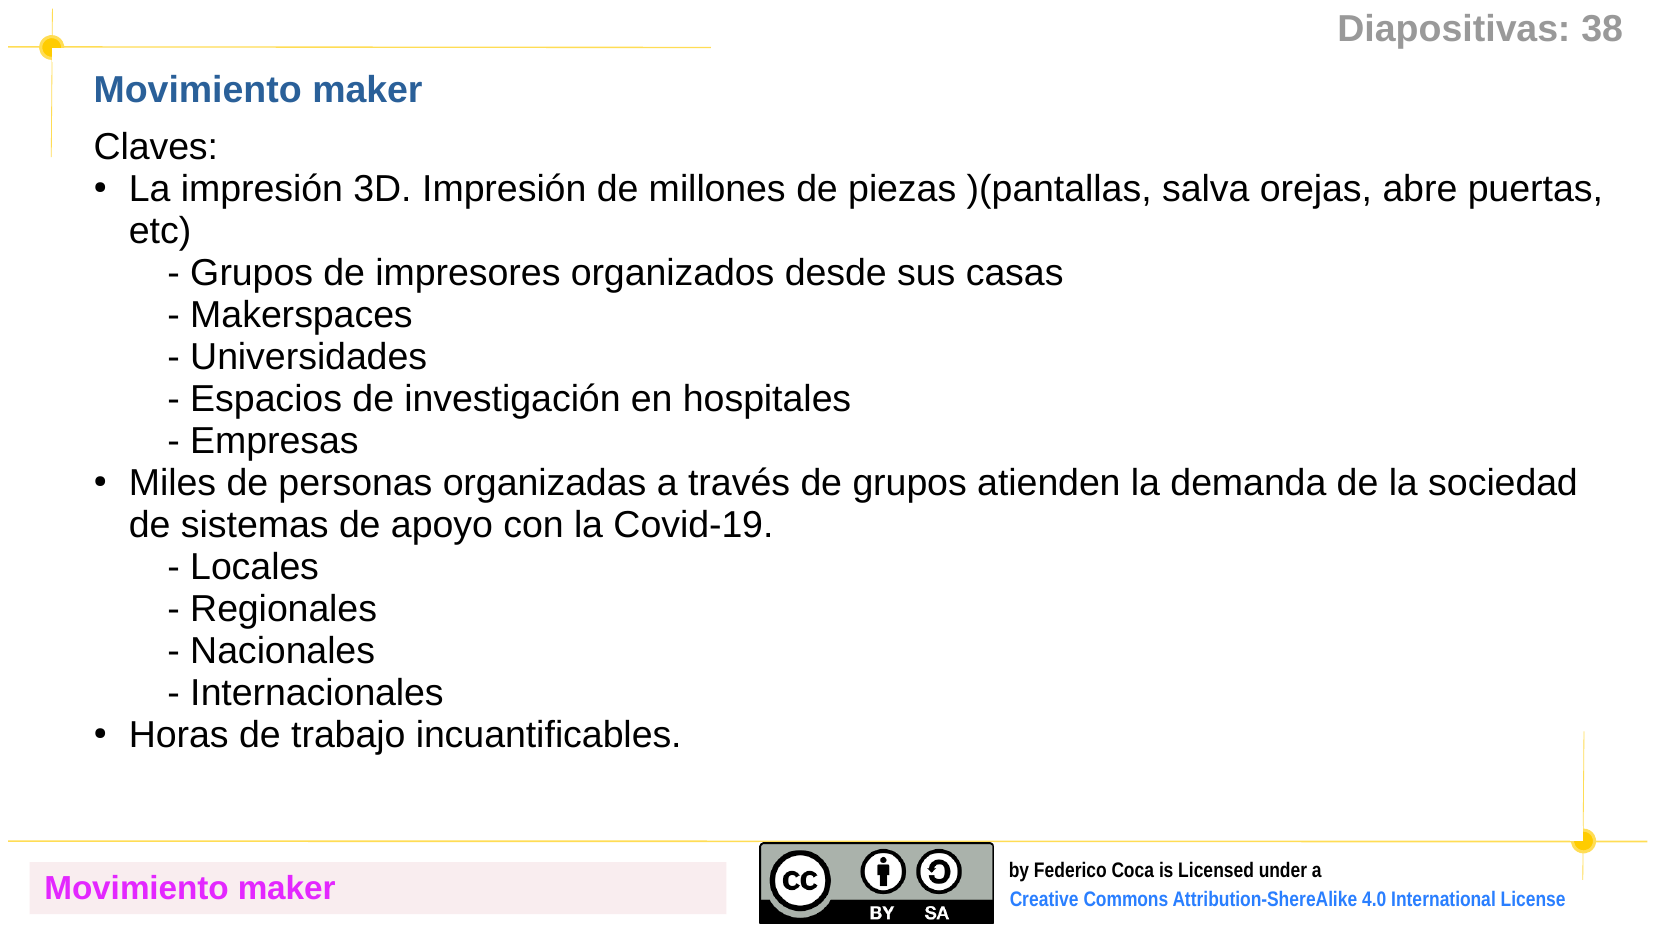

Diapositivas: 38
Movimiento maker
Claves:
La impresión 3D. Impresión de millones de piezas )(pantallas, salva orejas, abre puertas, etc)
	- Grupos de impresores organizados desde sus casas
	- Makerspaces
	- Universidades
	- Espacios de investigación en hospitales
	- Empresas
Miles de personas organizadas a través de grupos atienden la demanda de la sociedad de sistemas de apoyo con la Covid-19.
	- Locales
	- Regionales
	- Nacionales
	- Internacionales
Horas de trabajo incuantificables.
Movimiento maker